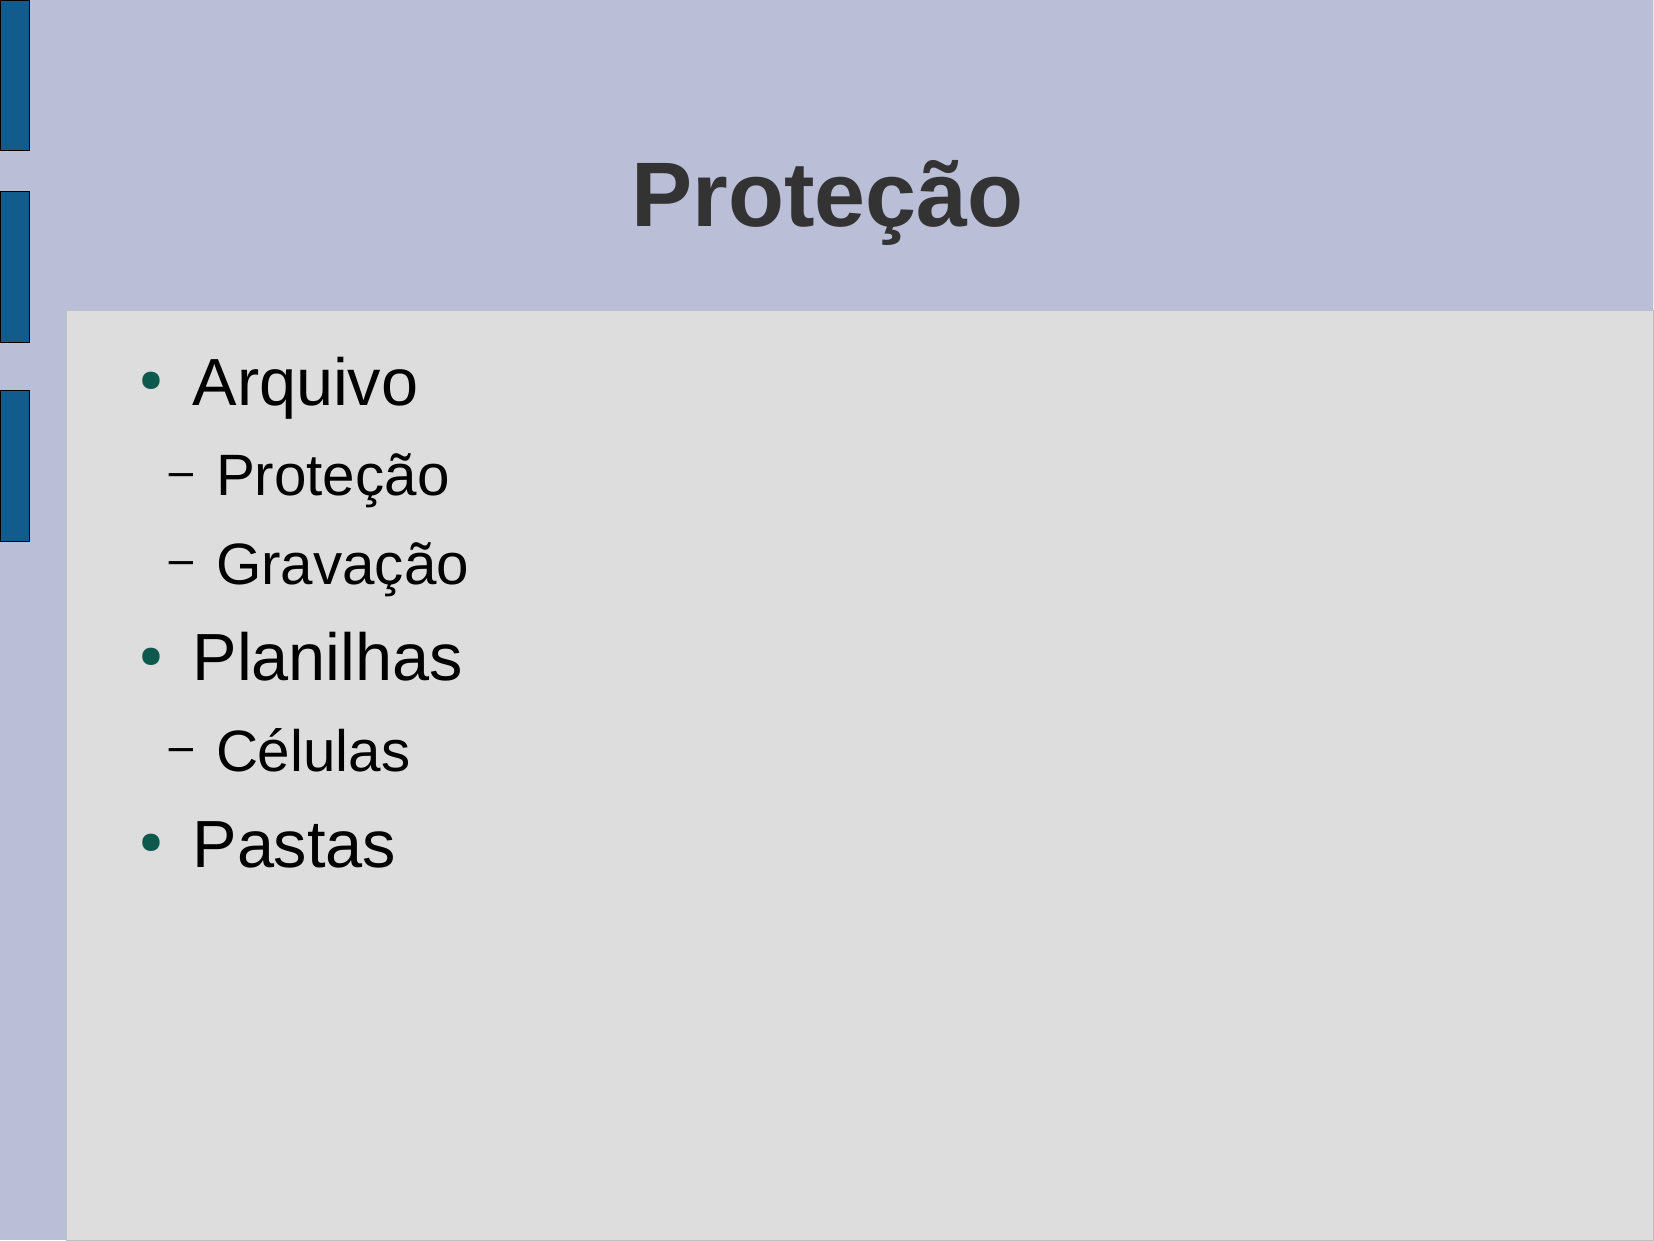

# Proteção
Arquivo
Proteção
Gravação
Planilhas
Células
Pastas